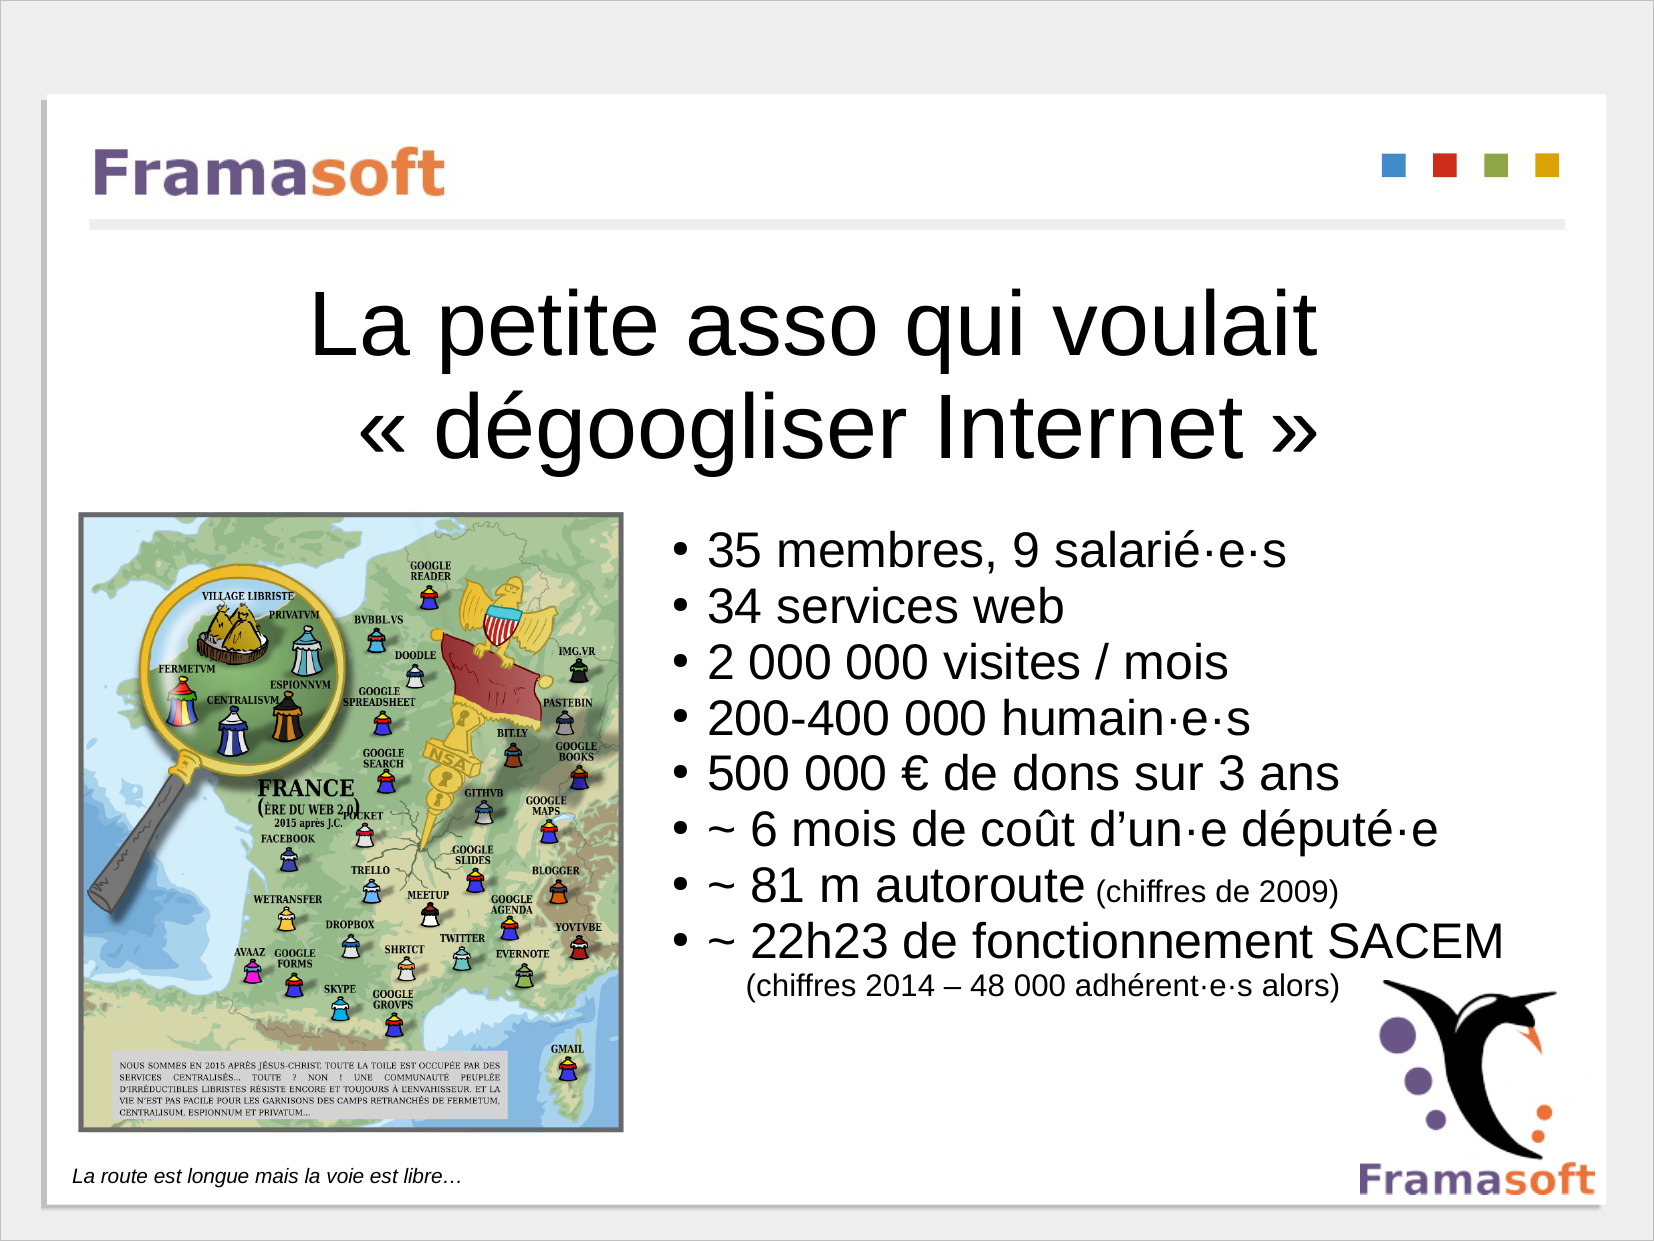

La route est longue mais la voie est libre…
# La petite asso qui voulait « dégoogliser Internet »
35 membres, 9 salarié·e·s
34 services web
2 000 000 visites / mois
200-400 000 humain·e·s
500 000 € de dons sur 3 ans
~ 6 mois de coût d’un·e député·e
~ 81 m autoroute (chiffres de 2009)
~ 22h23 de fonctionnement SACEM
	(chiffres 2014 – 48 000 adhérent·e·s alors)